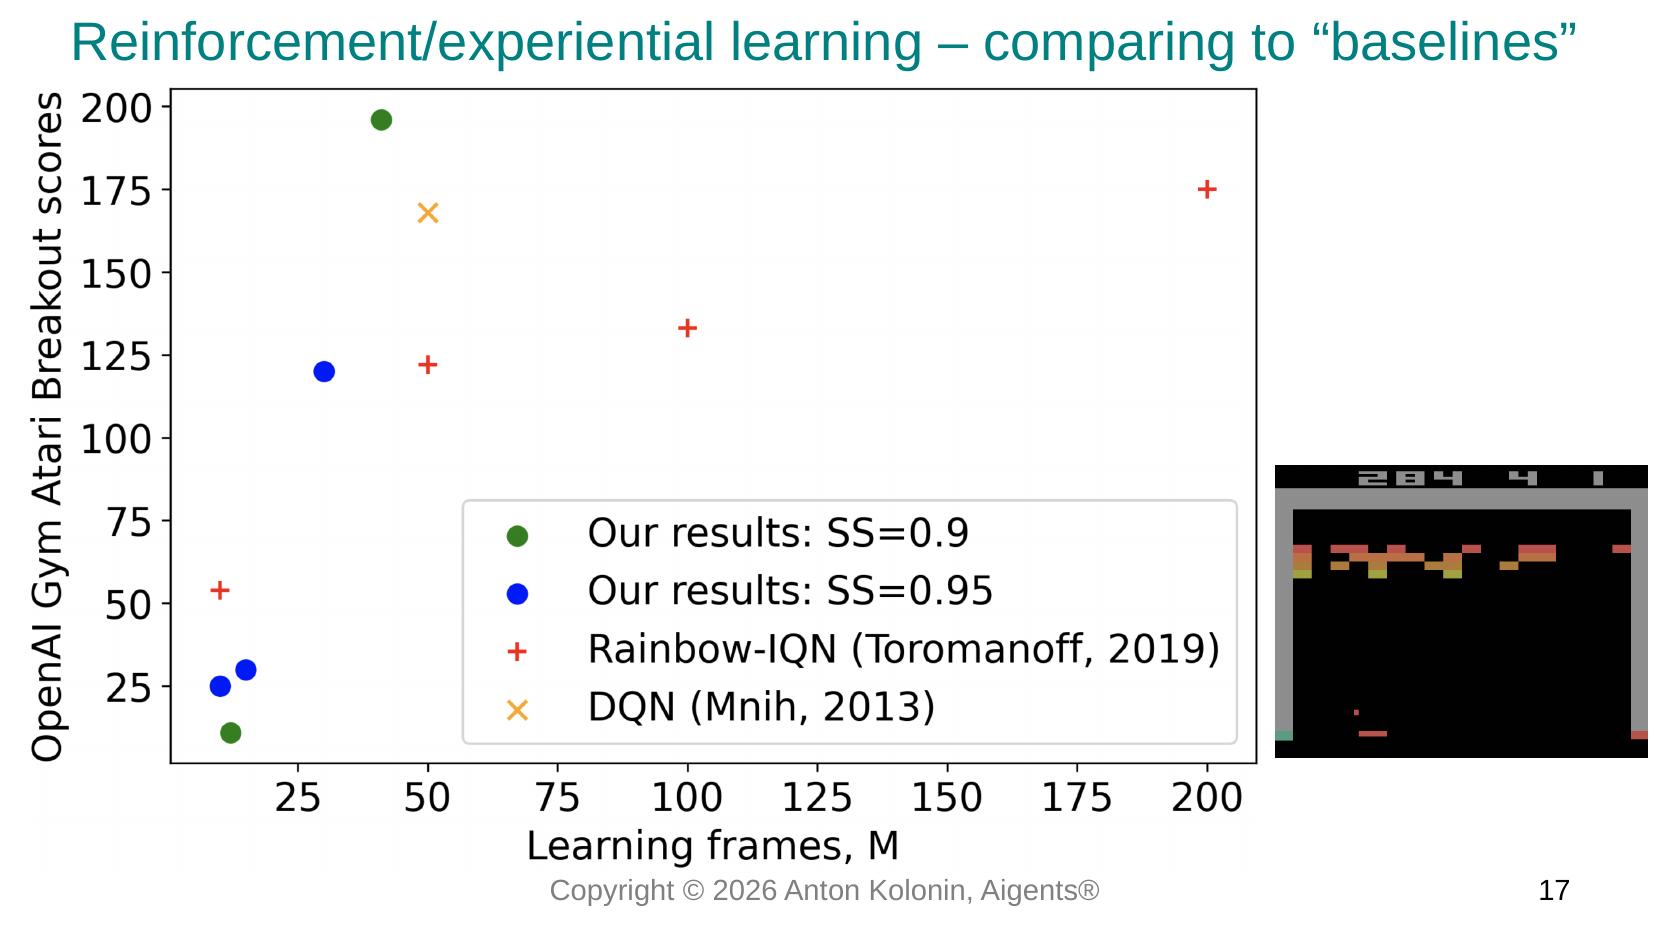

Reinforcement/experiential learning – comparing to “baselines”
Copyright © 2026 Anton Kolonin, Aigents®
17